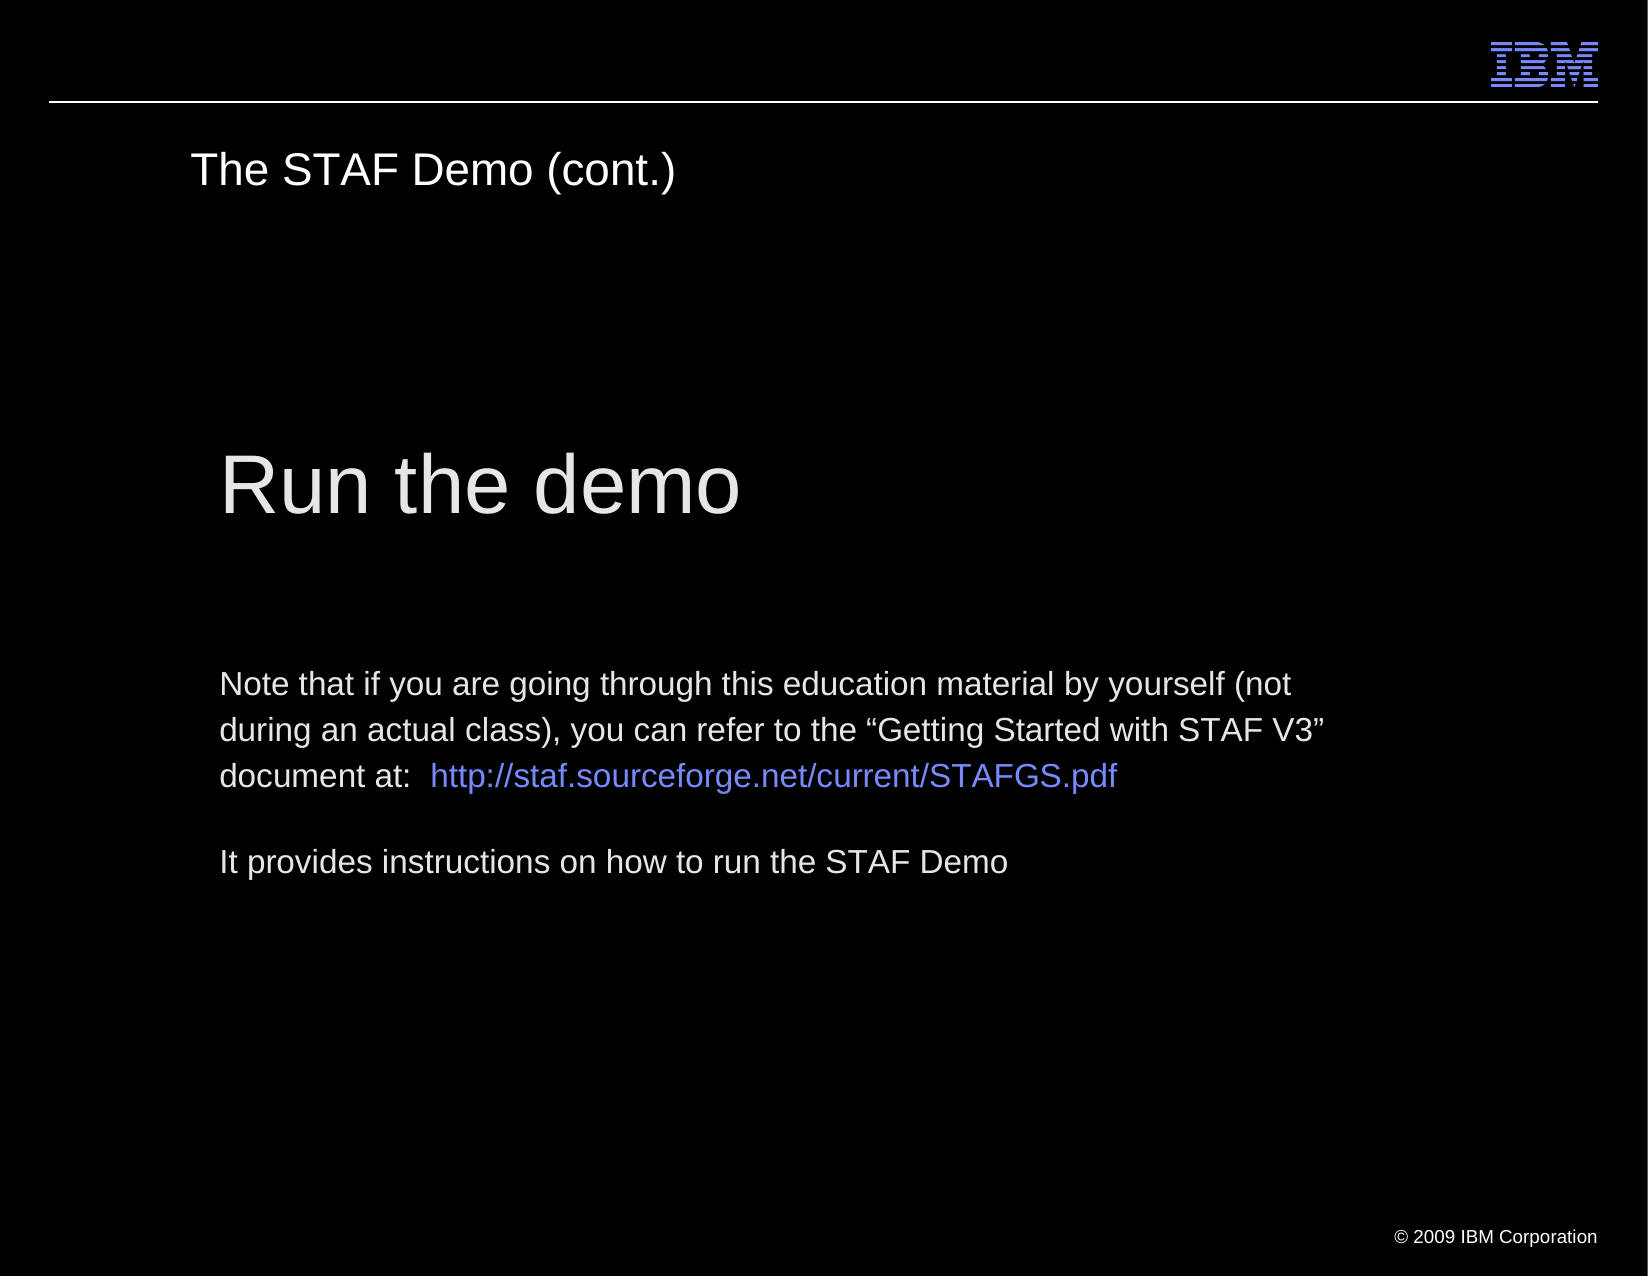

# The STAF Demo (cont.)
Run the demo
Note that if you are going through this education material by yourself (not
during an actual class), you can refer to the “Getting Started with STAF V3”
document at: http://staf.sourceforge.net/current/STAFGS.pdf
It provides instructions on how to run the STAF Demo